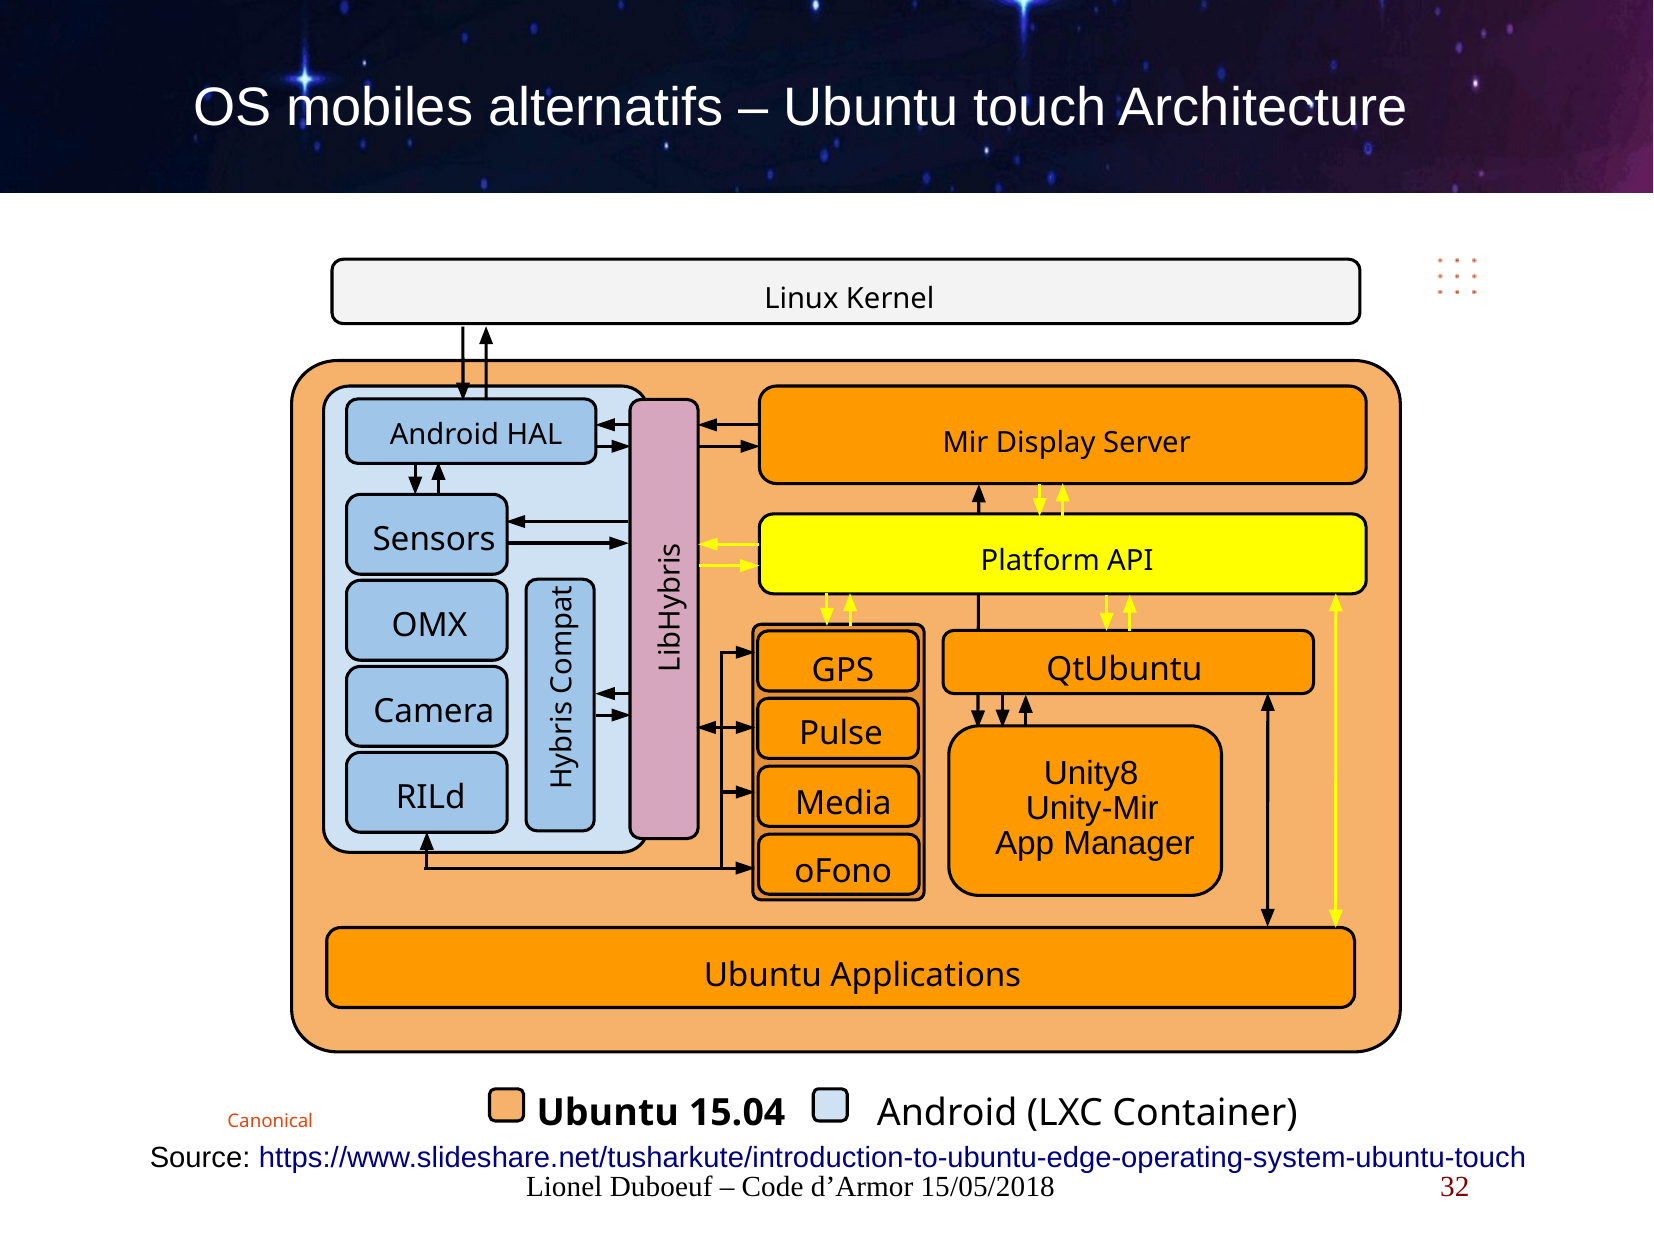

# OS mobiles alternatifs – Ubuntu touch Architecture
Linux Kernel
Android HAL
Mir Display Server
Sensors
Platform API
LibHybris
OMX
QtUbuntu
GPS
Hybris Compat
Camera
Pulse
Unity8
RILd
Media
Unity-Mir
App Manager
oFono
Ubuntu Applications
Ubuntu 15.04
Android (LXC Container)
Canonical
Source: https://www.slideshare.net/tusharkute/introduction-to-ubuntu-edge-operating-system-ubuntu-touch
32